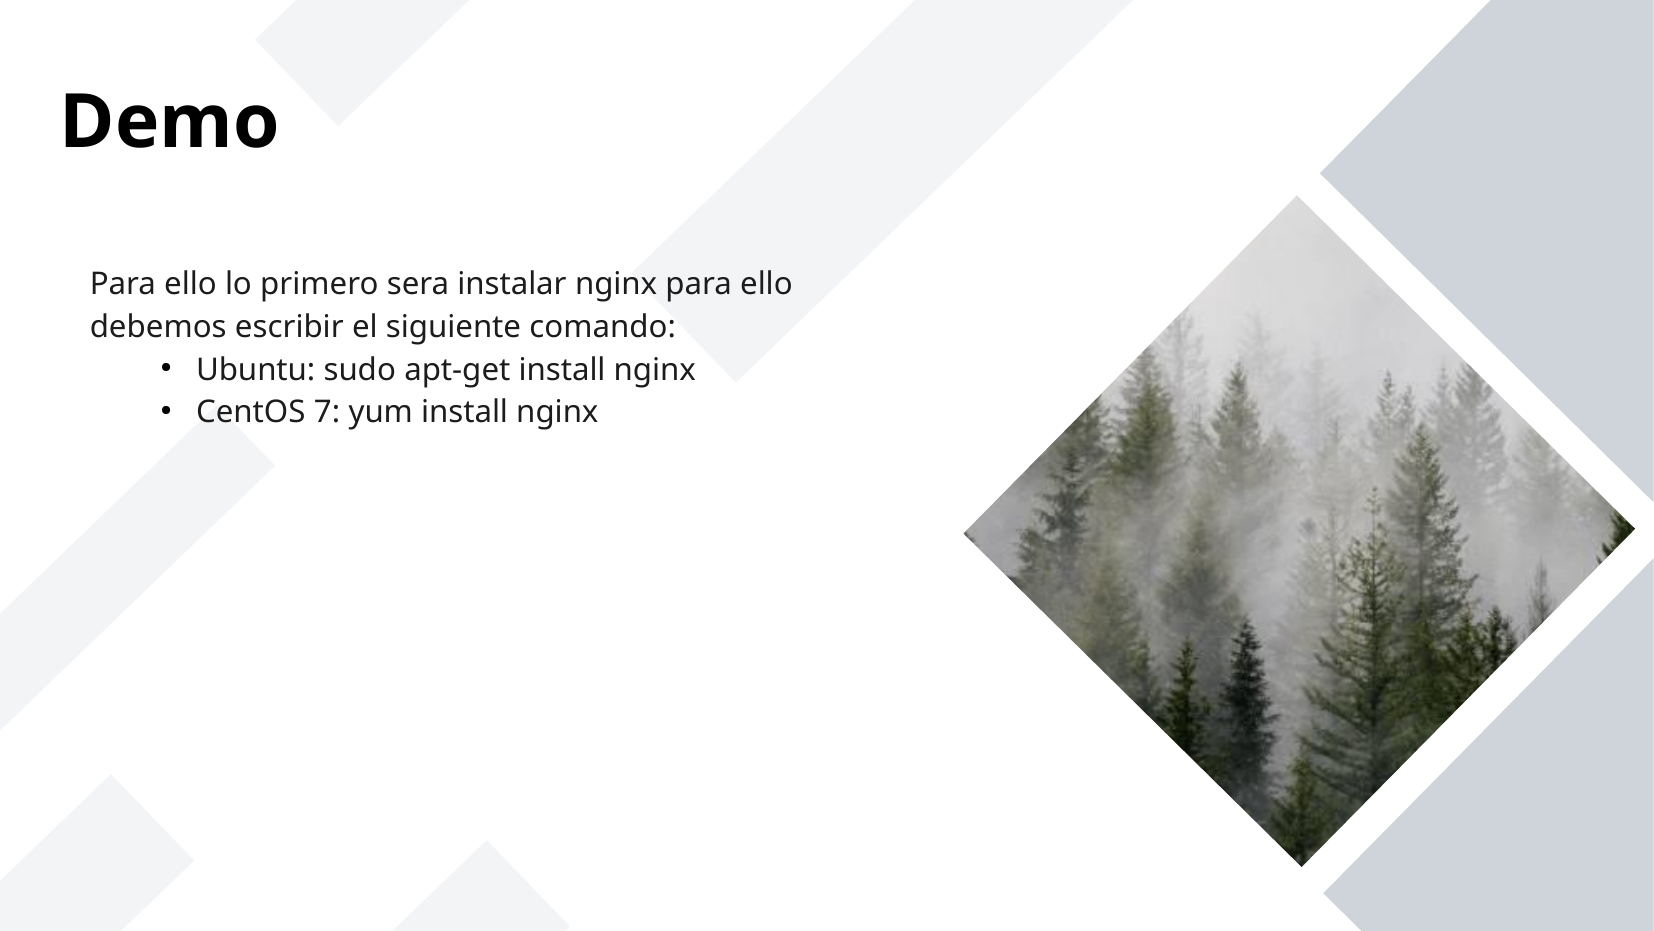

Demo
Para ello lo primero sera instalar nginx para ello debemos escribir el siguiente comando:
Ubuntu: sudo apt-get install nginx
CentOS 7: yum install nginx